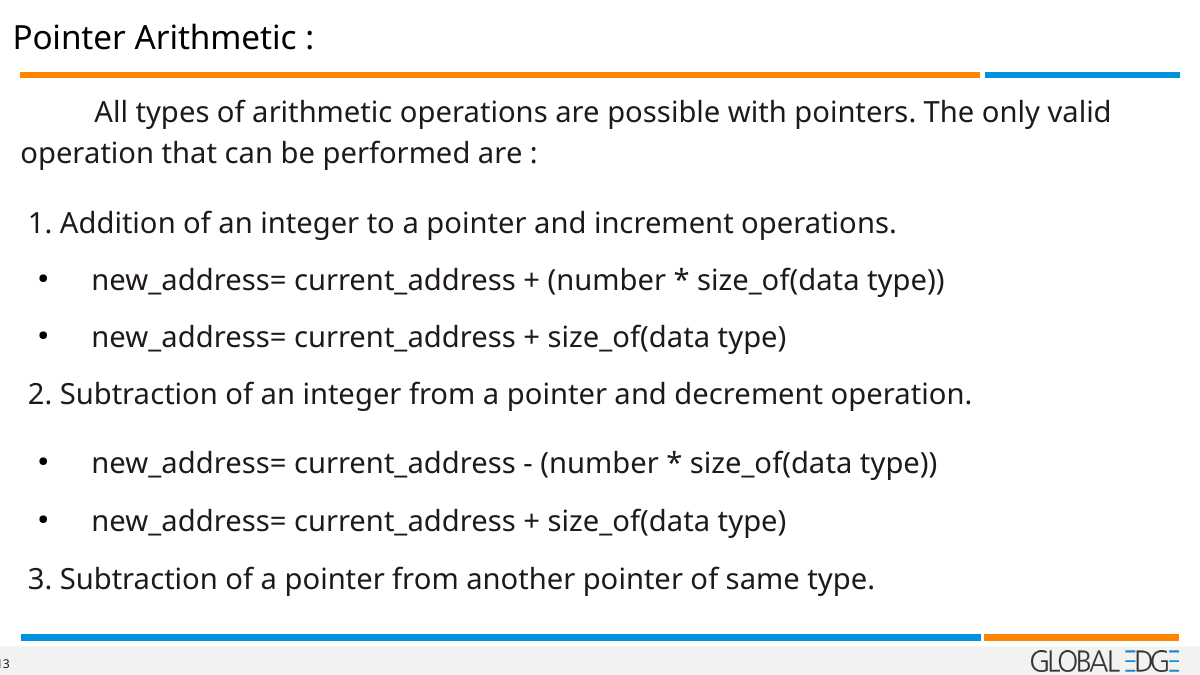

# Pointer Arithmetic :
 	All types of arithmetic operations are possible with pointers. The only valid operation that can be performed are :
 1. Addition of an integer to a pointer and increment operations.
new_address= current_address + (number * size_of(data type))
new_address= current_address + size_of(data type)
 2. Subtraction of an integer from a pointer and decrement operation.
new_address= current_address - (number * size_of(data type))
new_address= current_address + size_of(data type)
 3. Subtraction of a pointer from another pointer of same type.